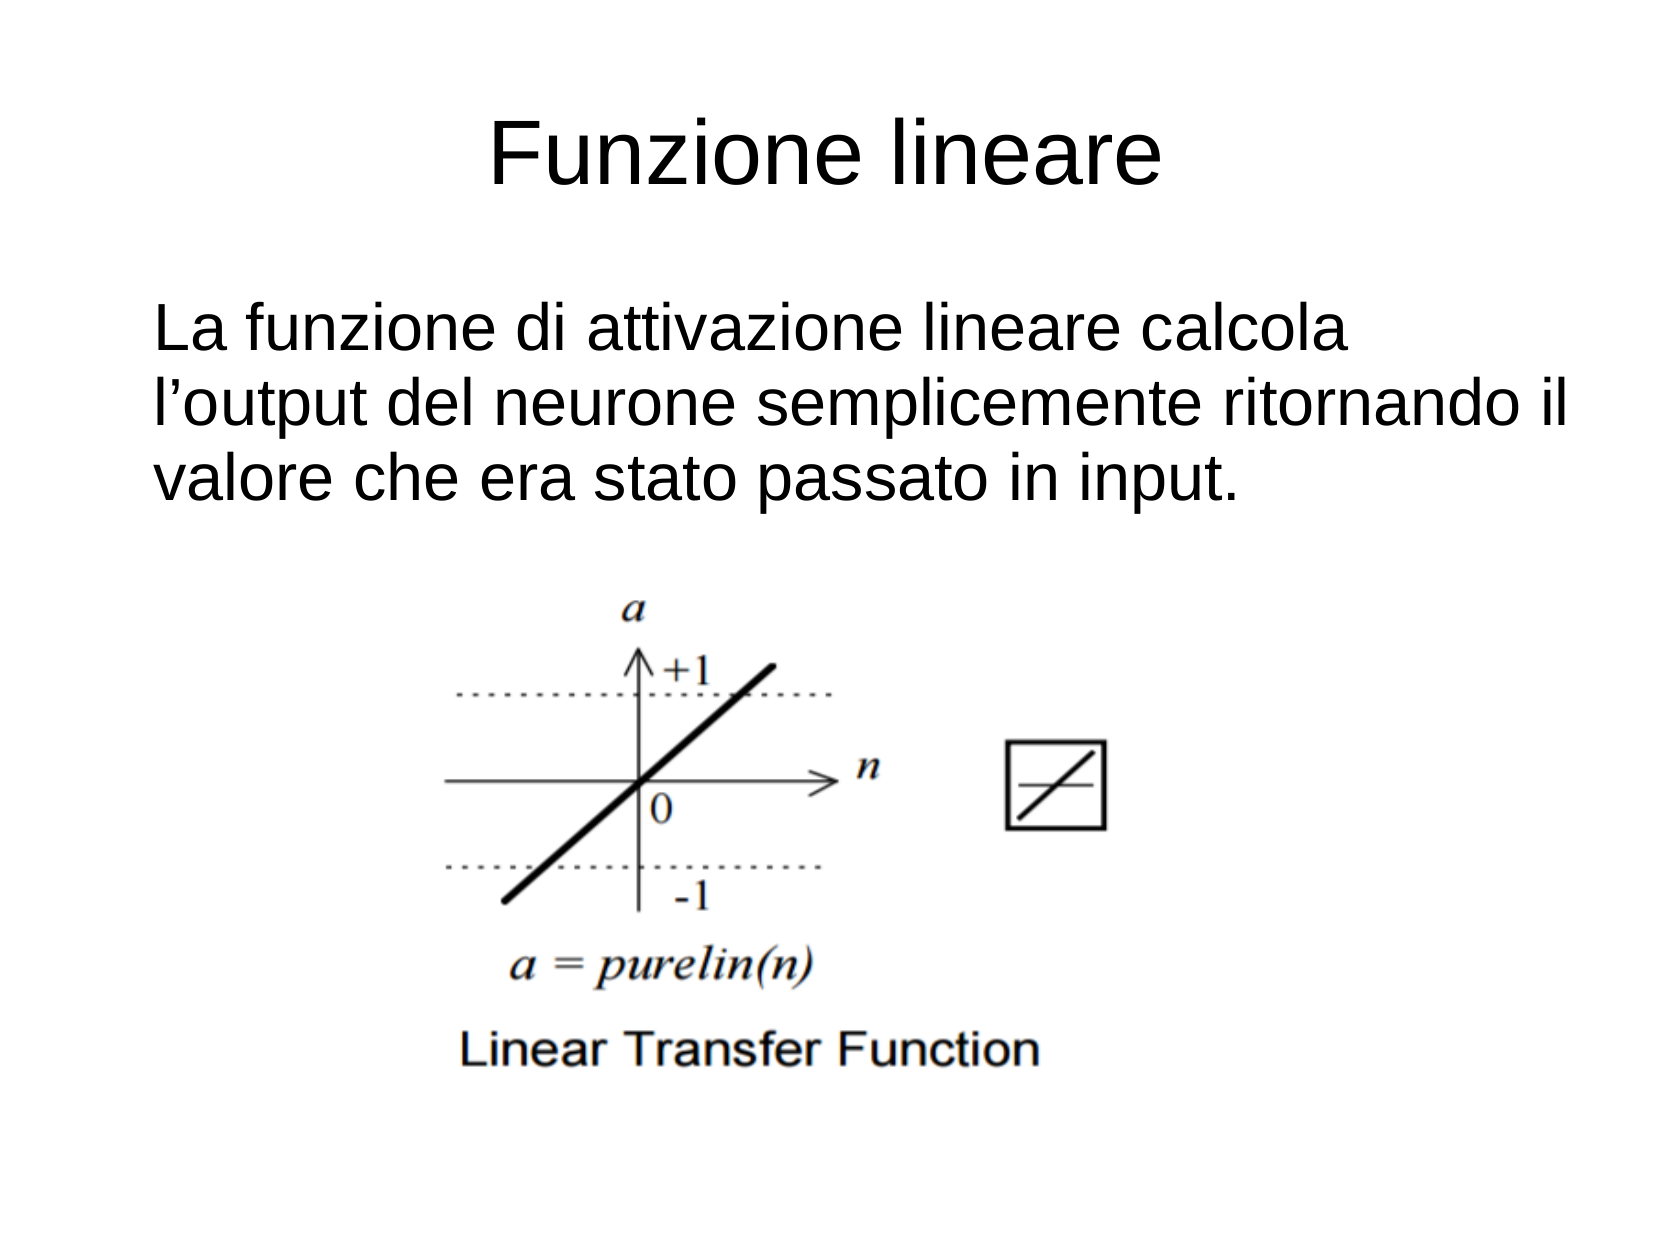

# Funzione lineare
La funzione di attivazione lineare calcola l’output del neurone semplicemente ritornando il valore che era stato passato in input.